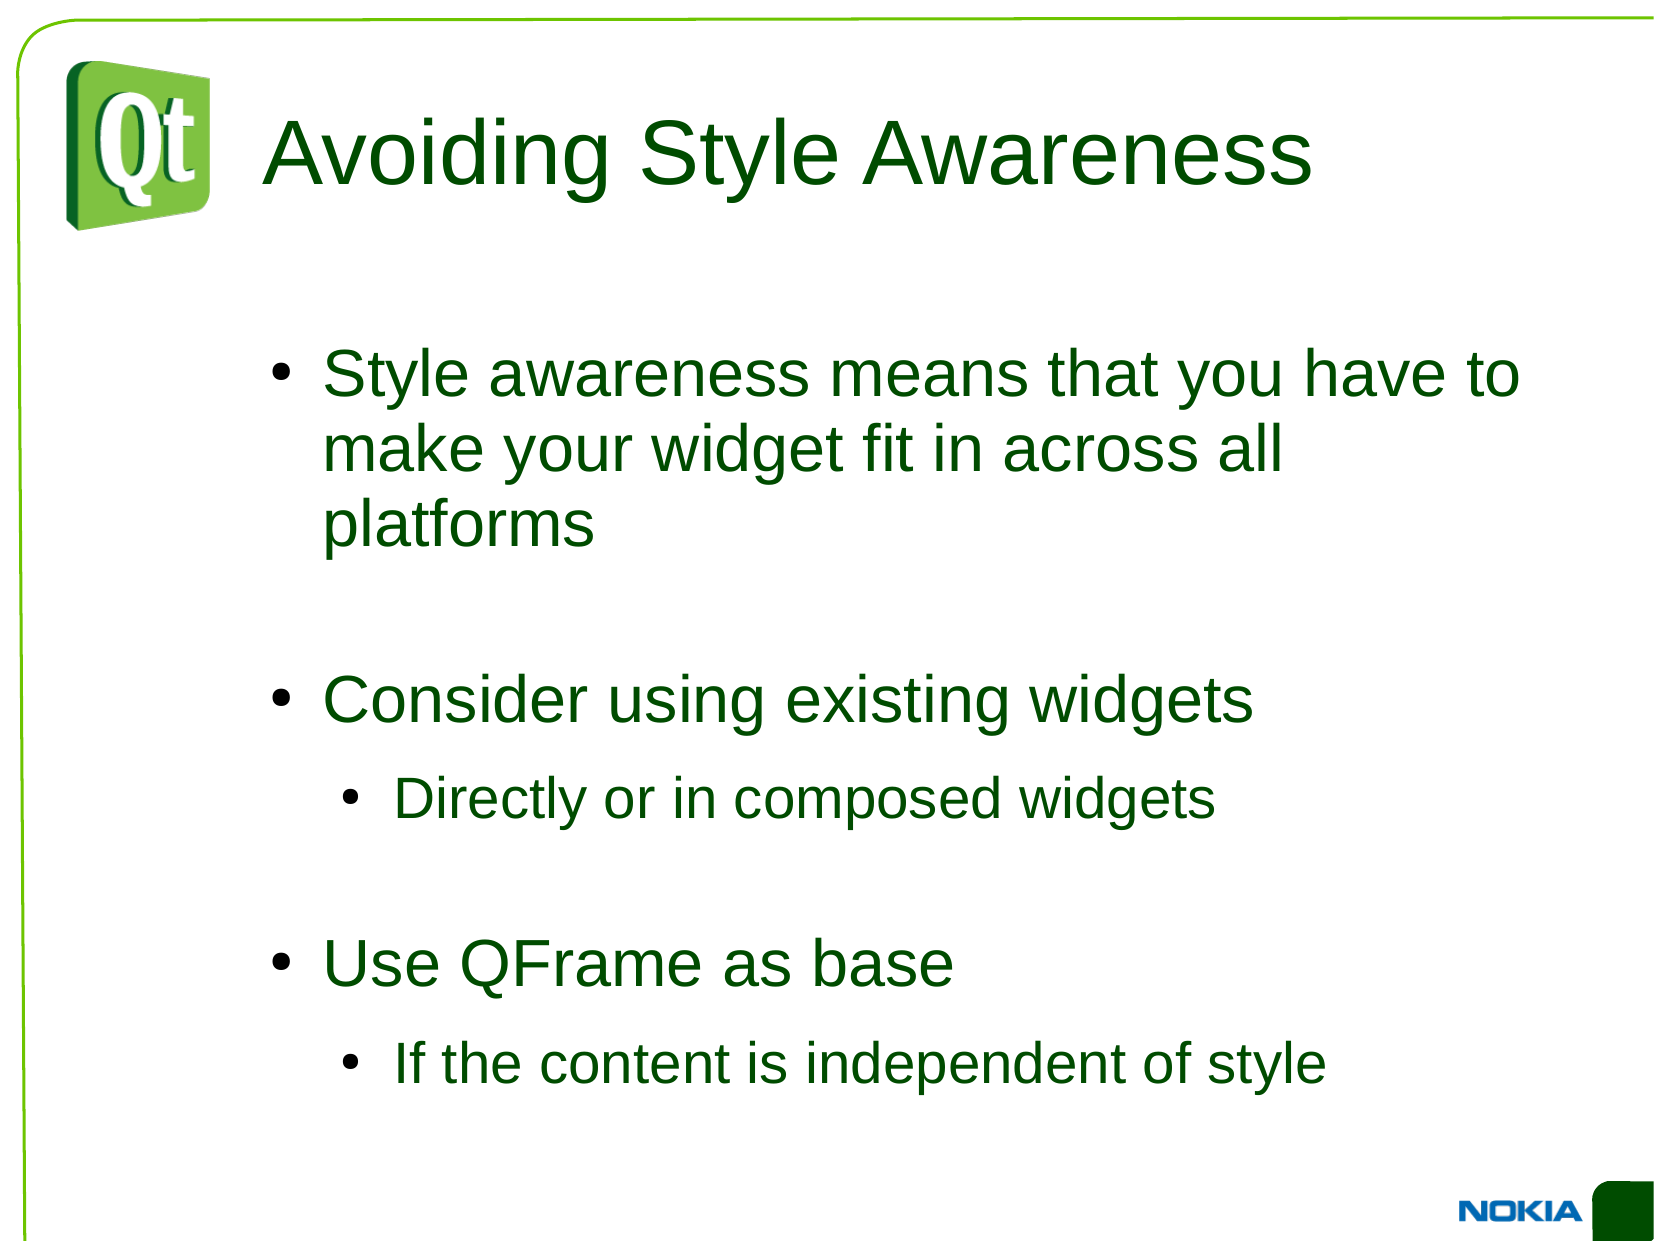

# Avoiding Style Awareness
Style awareness means that you have to make your widget fit in across all platforms
Consider using existing widgets
Directly or in composed widgets
Use QFrame as base
If the content is independent of style